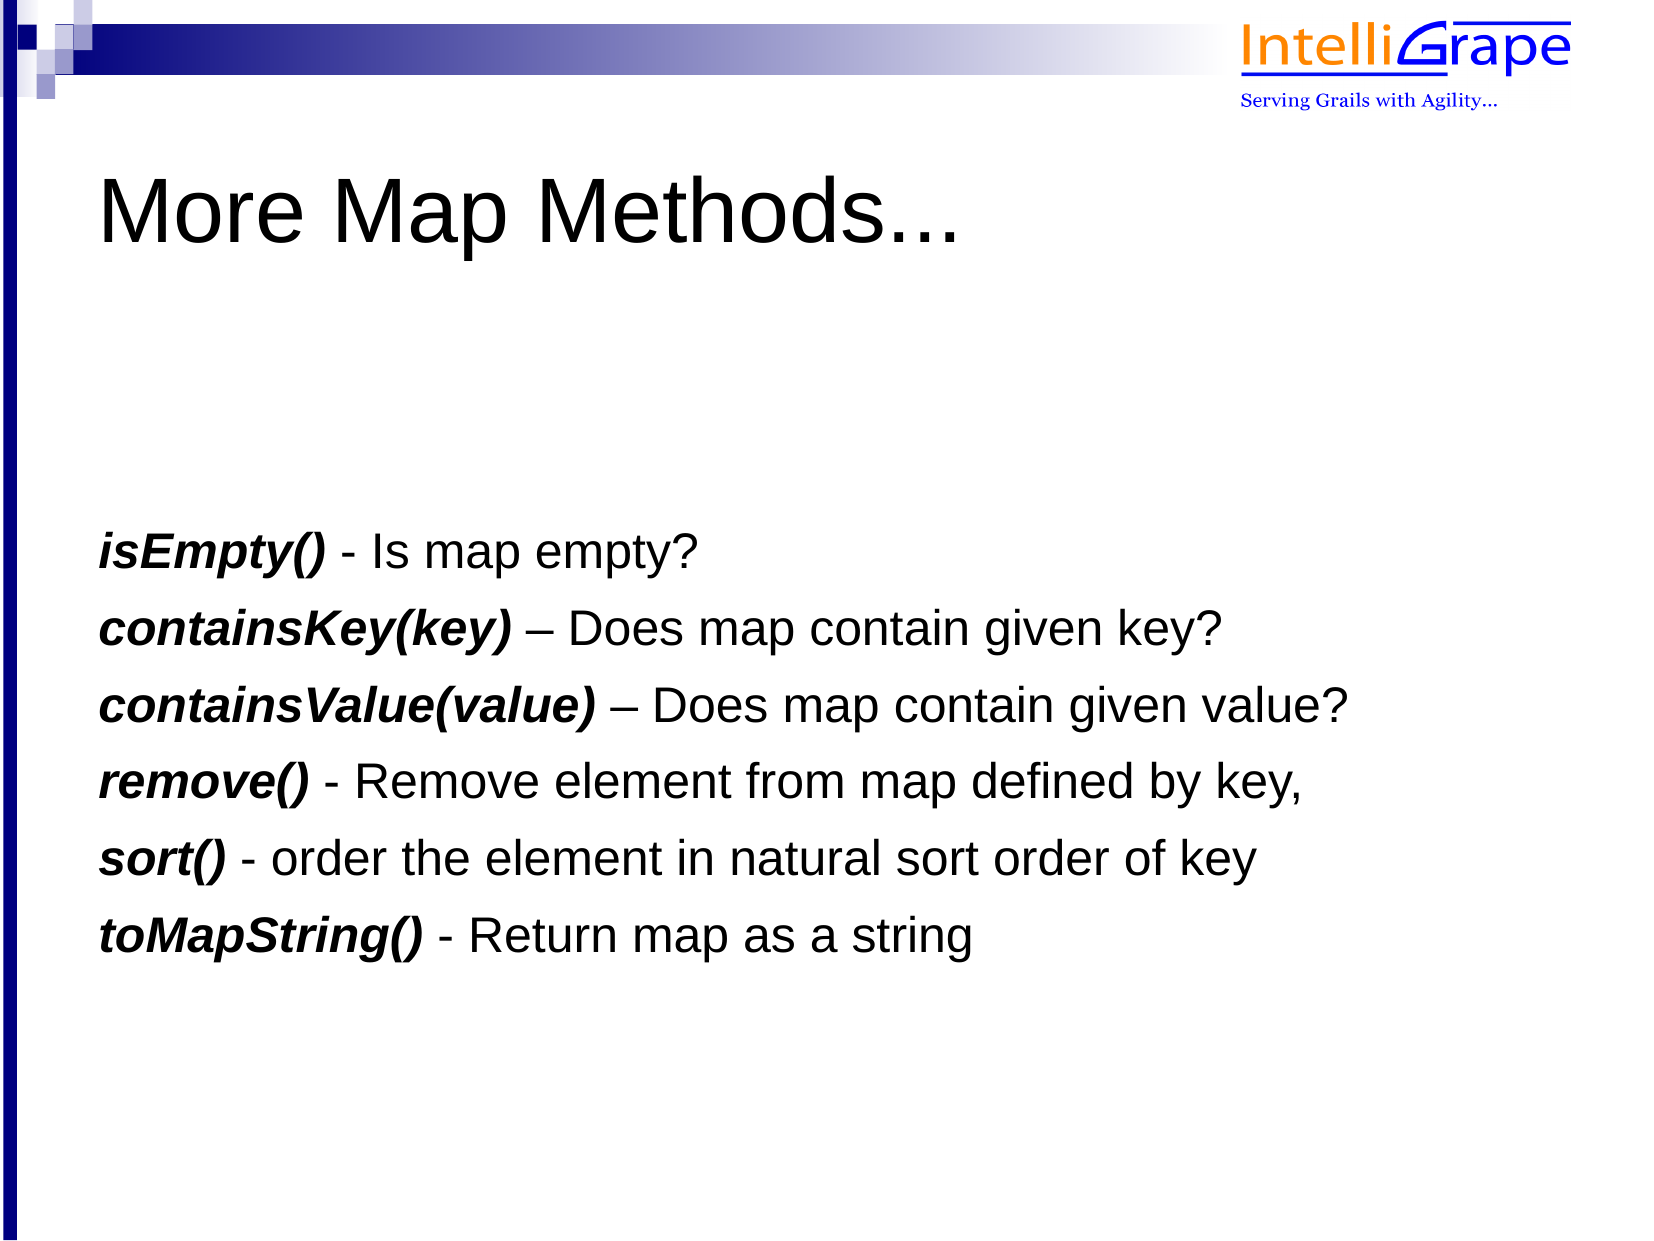

# More Map Methods...
isEmpty() - Is map empty?
containsKey(key) – Does map contain given key?
containsValue(value) – Does map contain given value?
remove() - Remove element from map defined by key,
sort() - order the element in natural sort order of key
toMapString() - Return map as a string